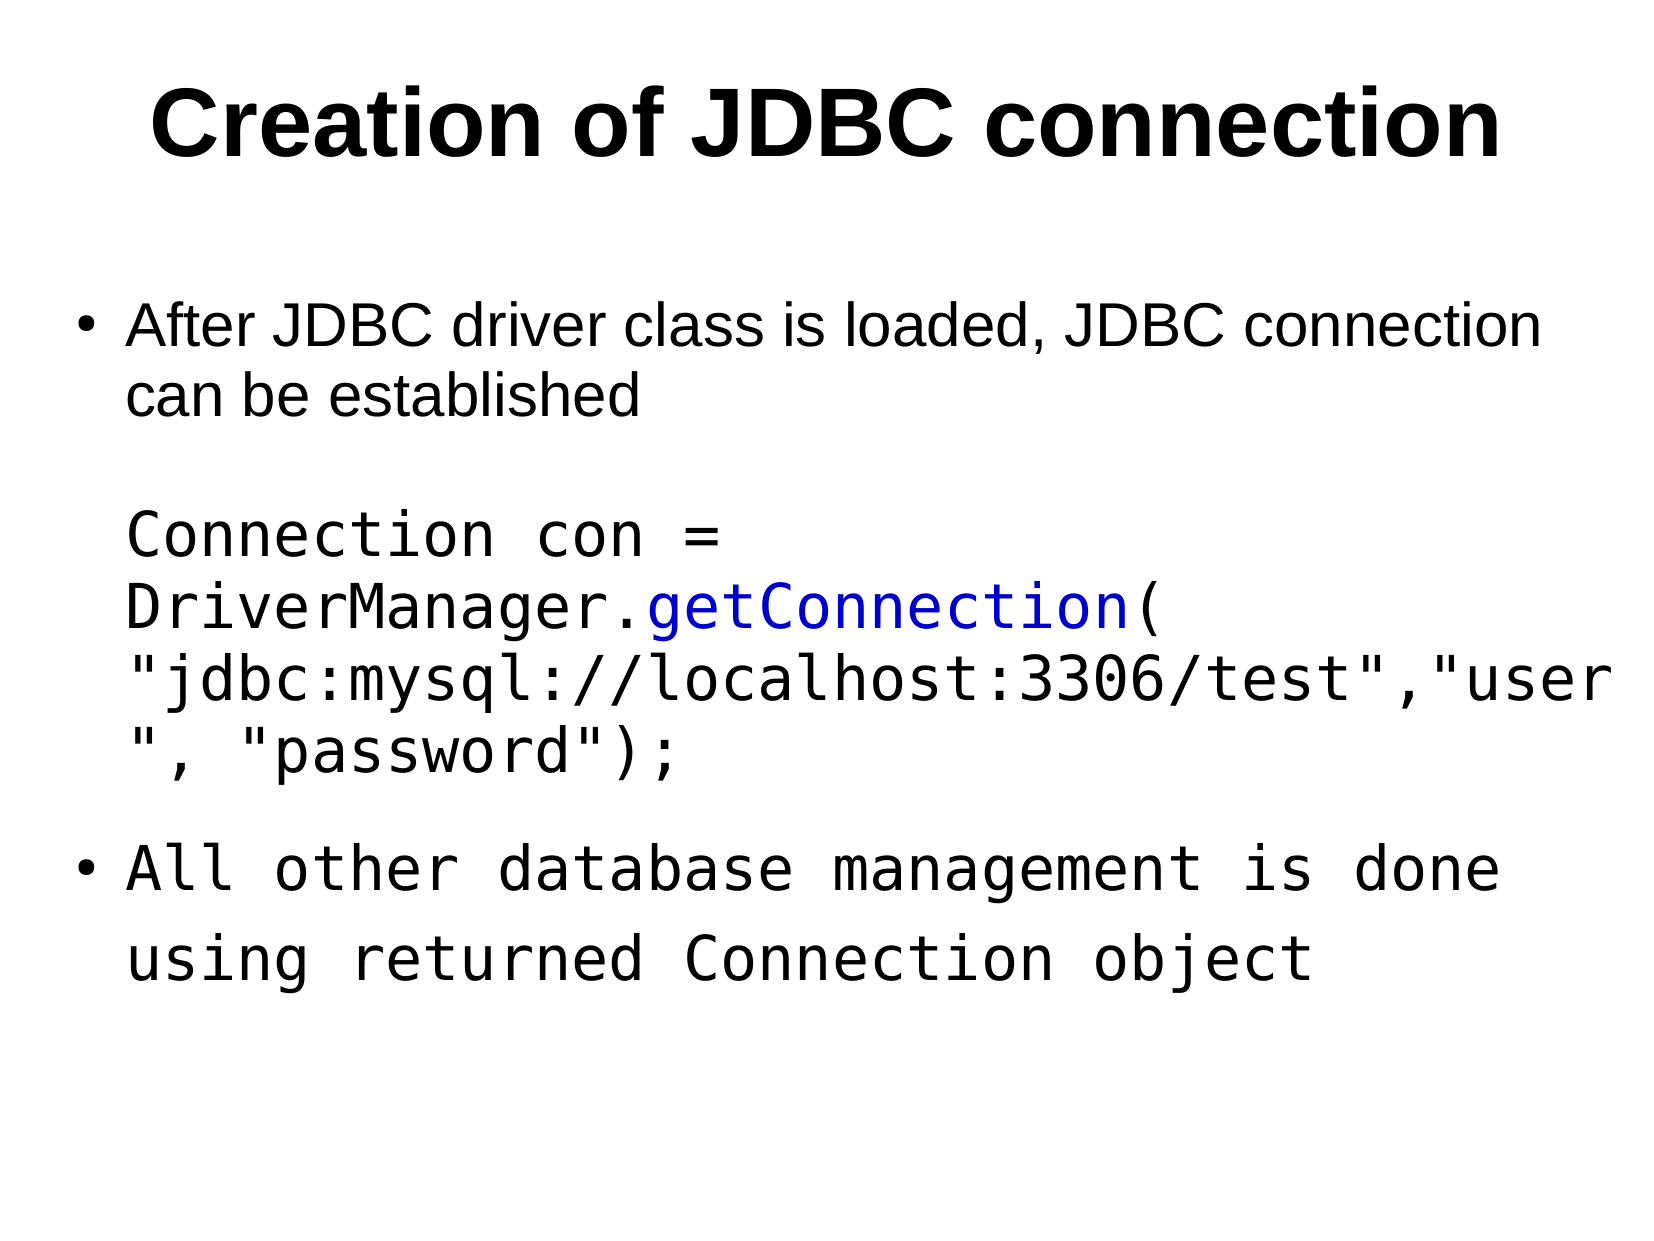

# Creation of JDBC connection
After JDBC driver class is loaded, JDBC connection can be established
Connection con = DriverManager.getConnection(
"jdbc:mysql://localhost:3306/test","user", "password");
All other database management is done using returned Connection object